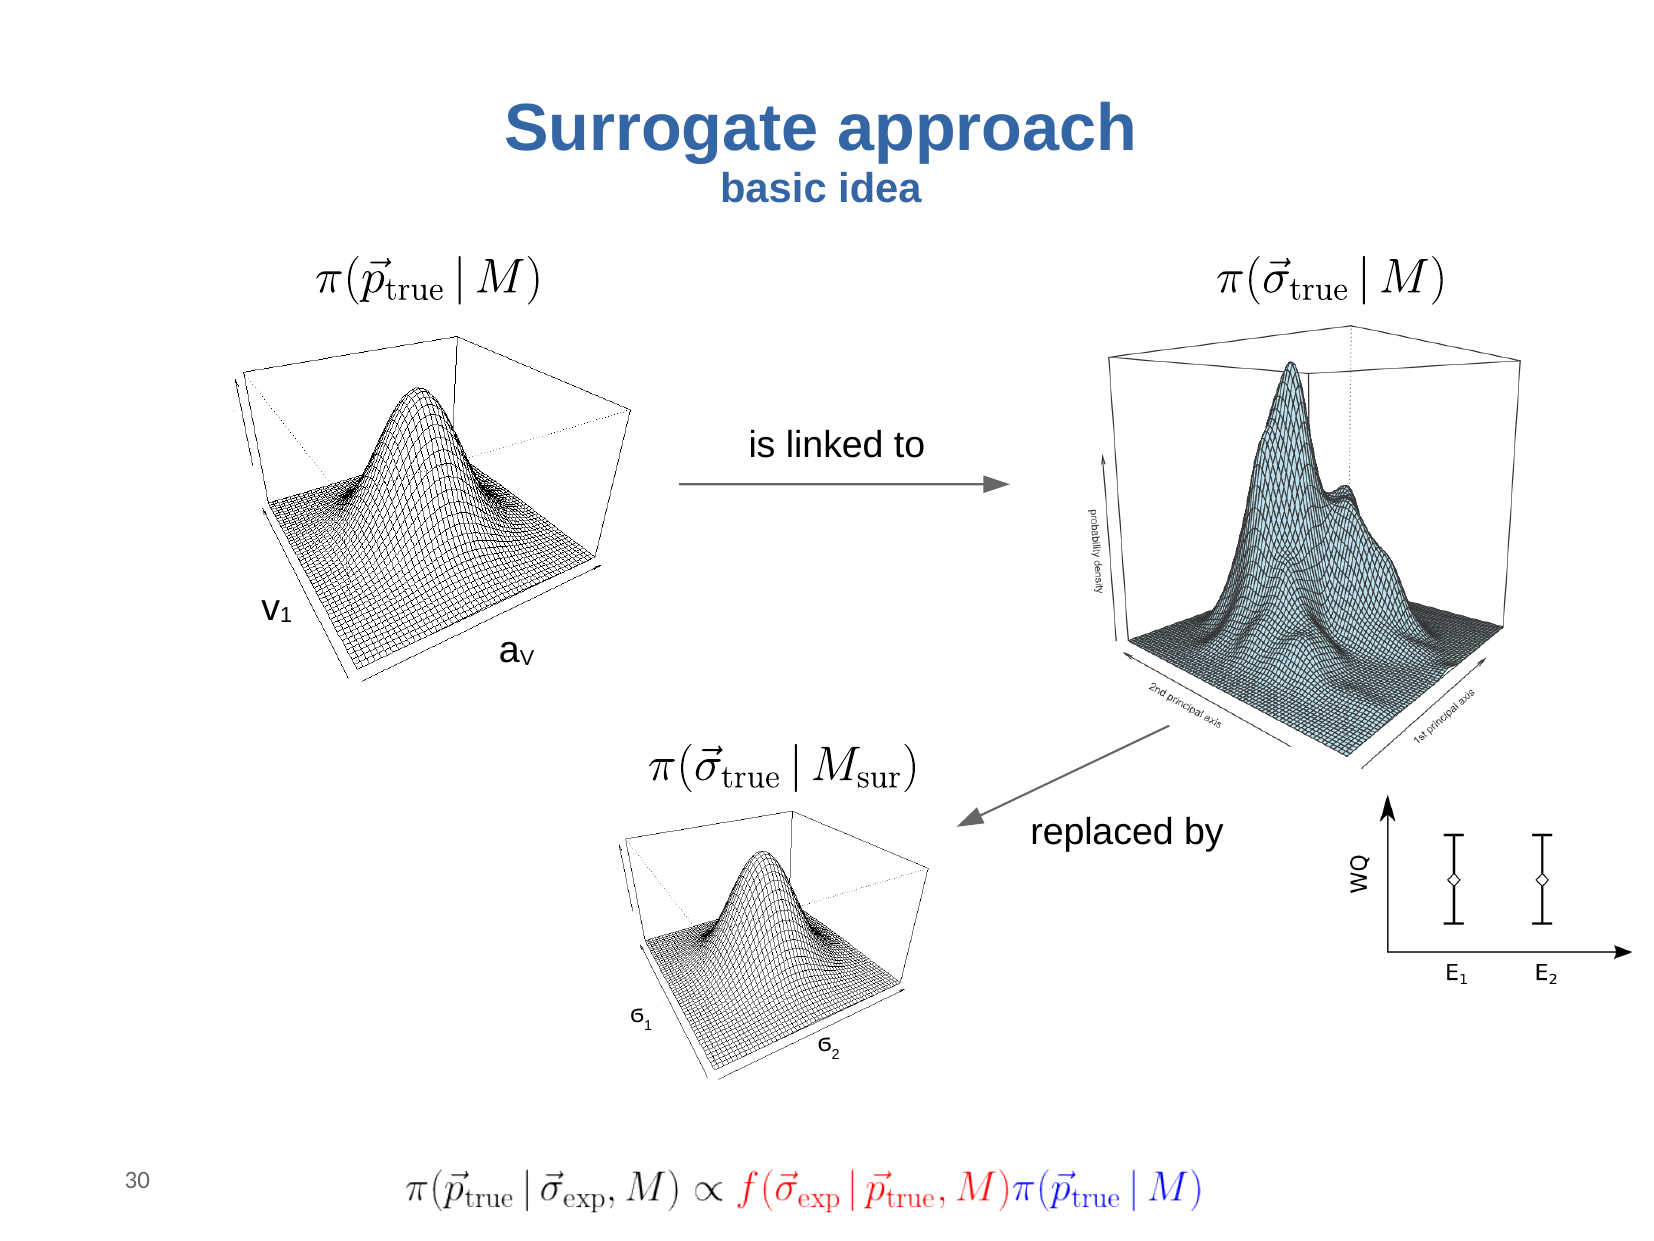

# Surrogate approach basic idea
is linked to
v1
aV
replaced by
ϭ1
ϭ2
30